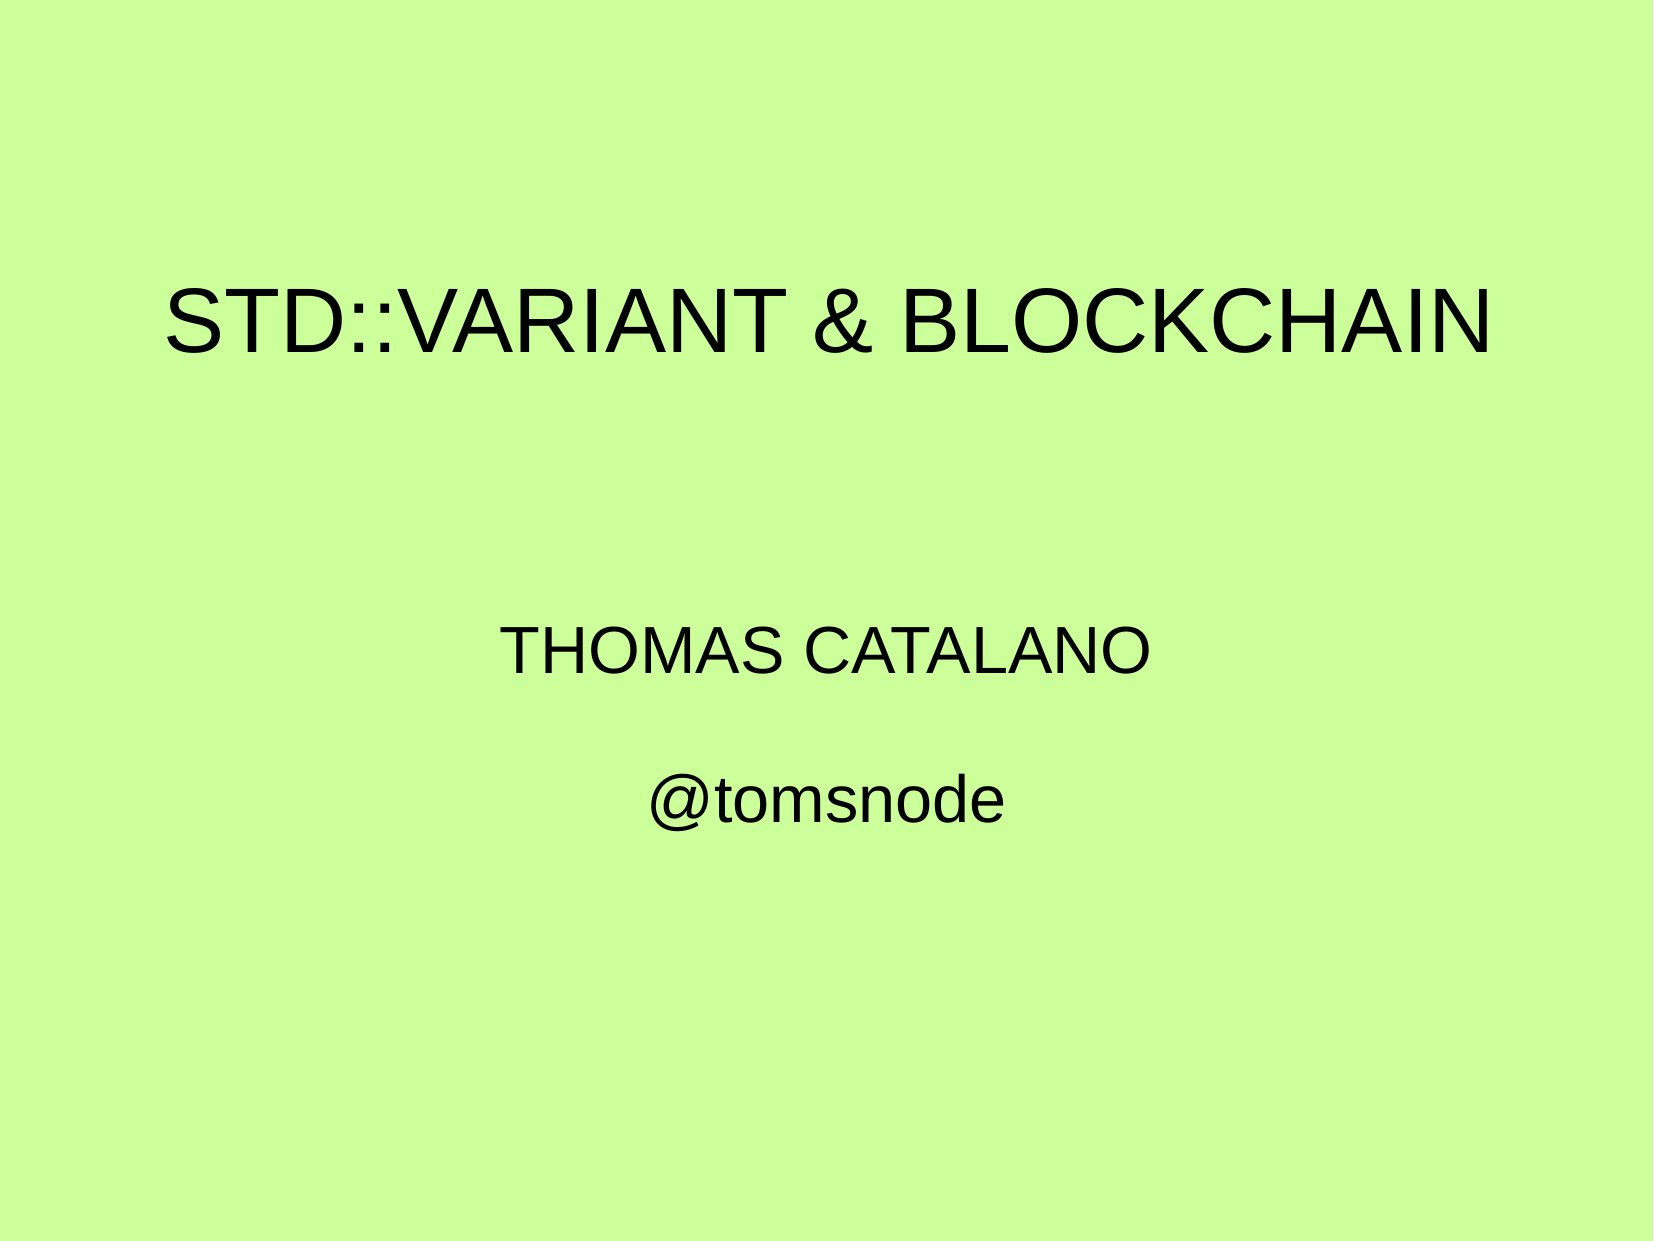

# STD::VARIANT & BLOCKCHAIN
THOMAS CATALANO
@tomsnode